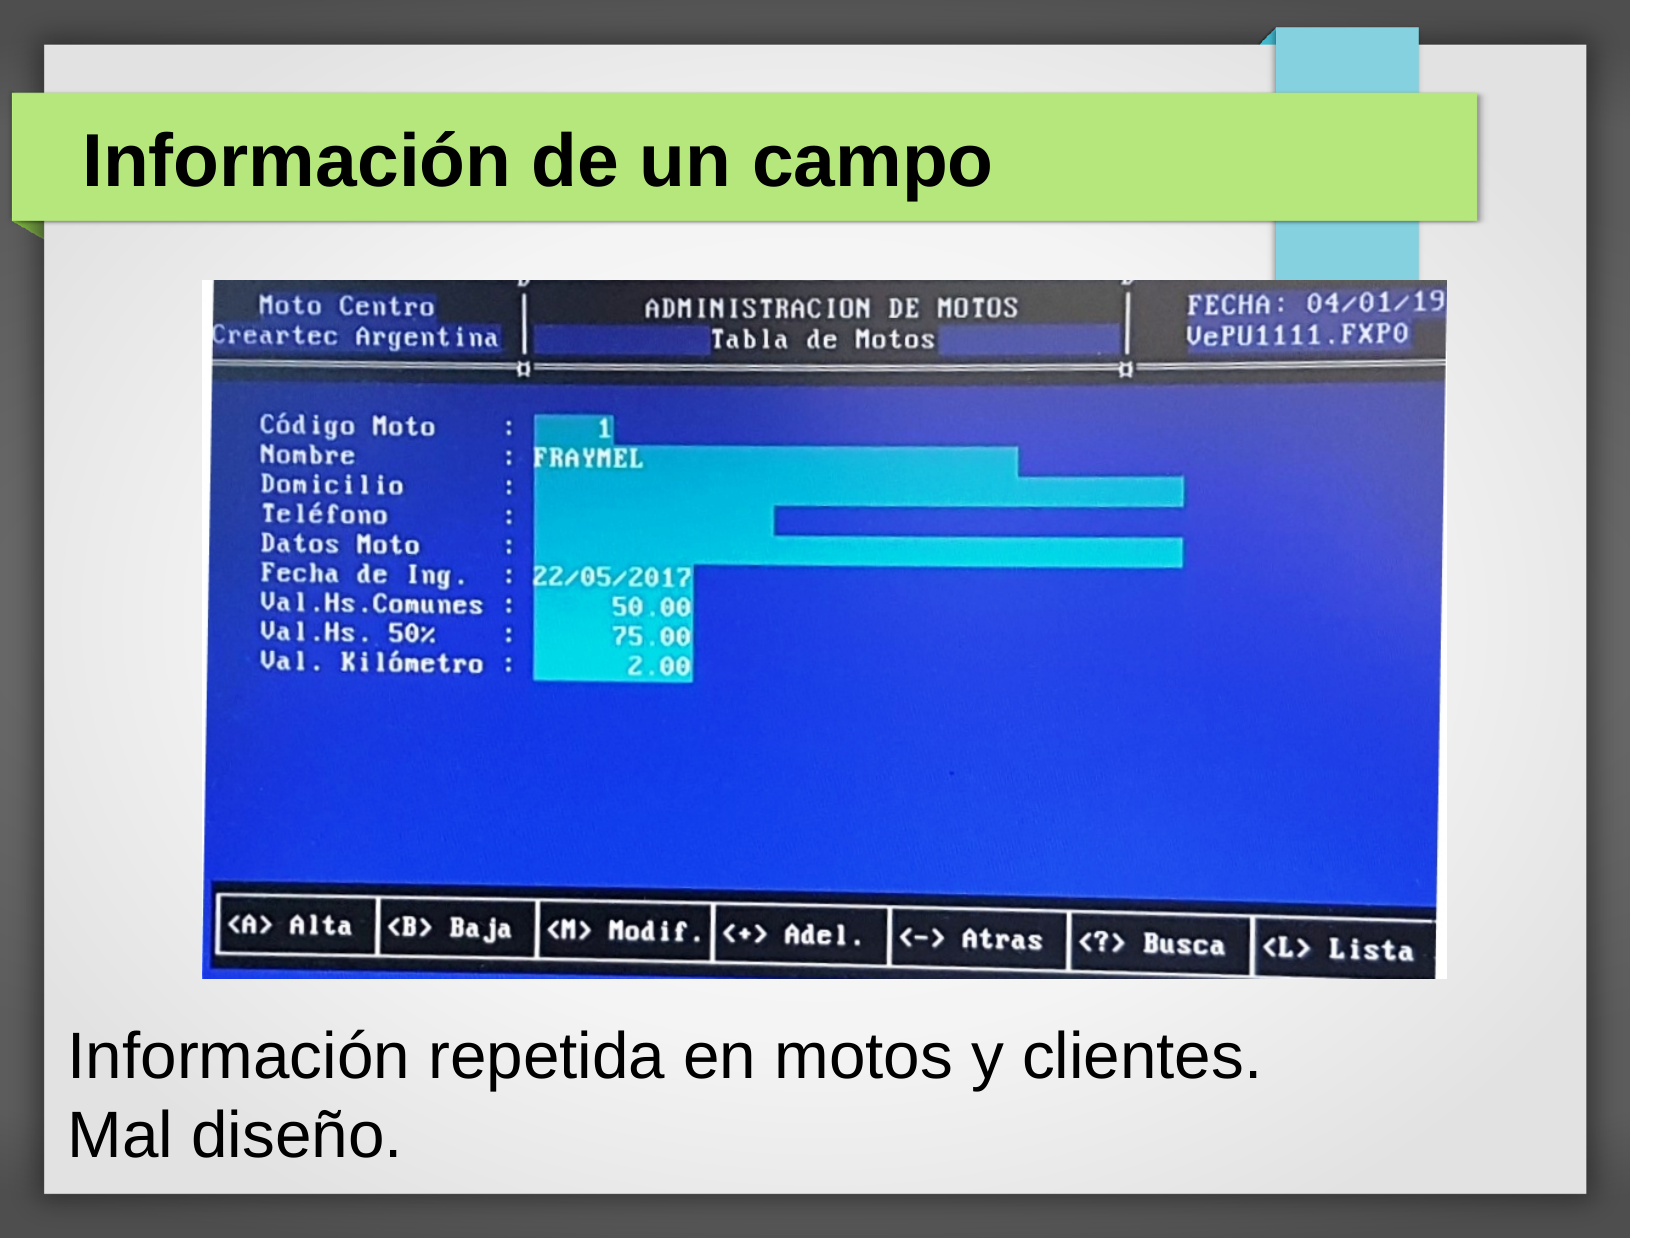

Información de un campo
Información repetida en motos y clientes.
Mal diseño.